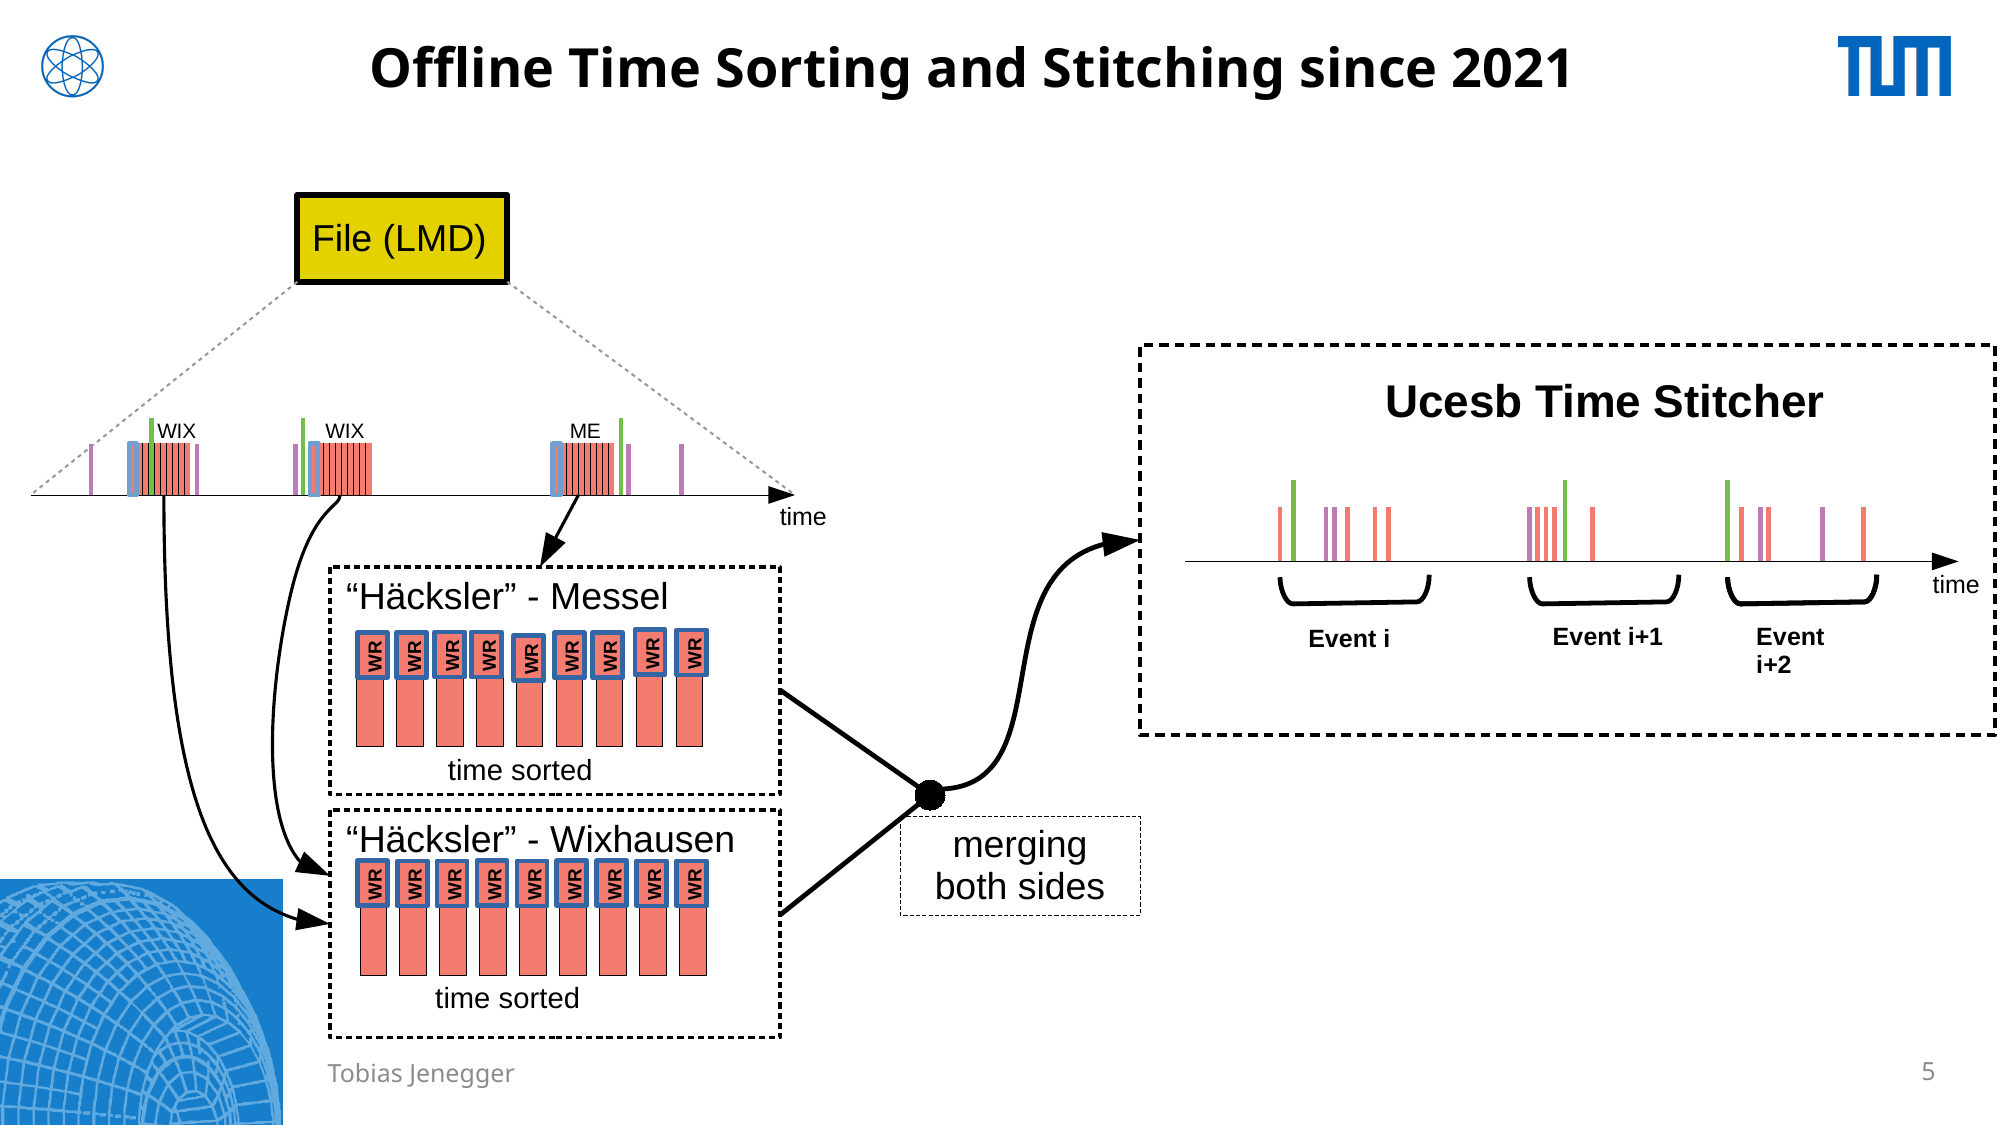

# Offline Time Sorting and Stitching since 2021
File (LMD)
Ucesb Time Stitcher
WIX
WIX
ME
WR
WR
WR
WR
WR
WR
WR
WR
WR
time
Event i
Event i+1
Event i+2
time
“Häcksler” - Messel
WR
WR
WR
WR
WR
WR
WR
WR
WR
time sorted
“Häcksler” - Wixhausen
merging both sides
time sorted
Tobias Jenegger